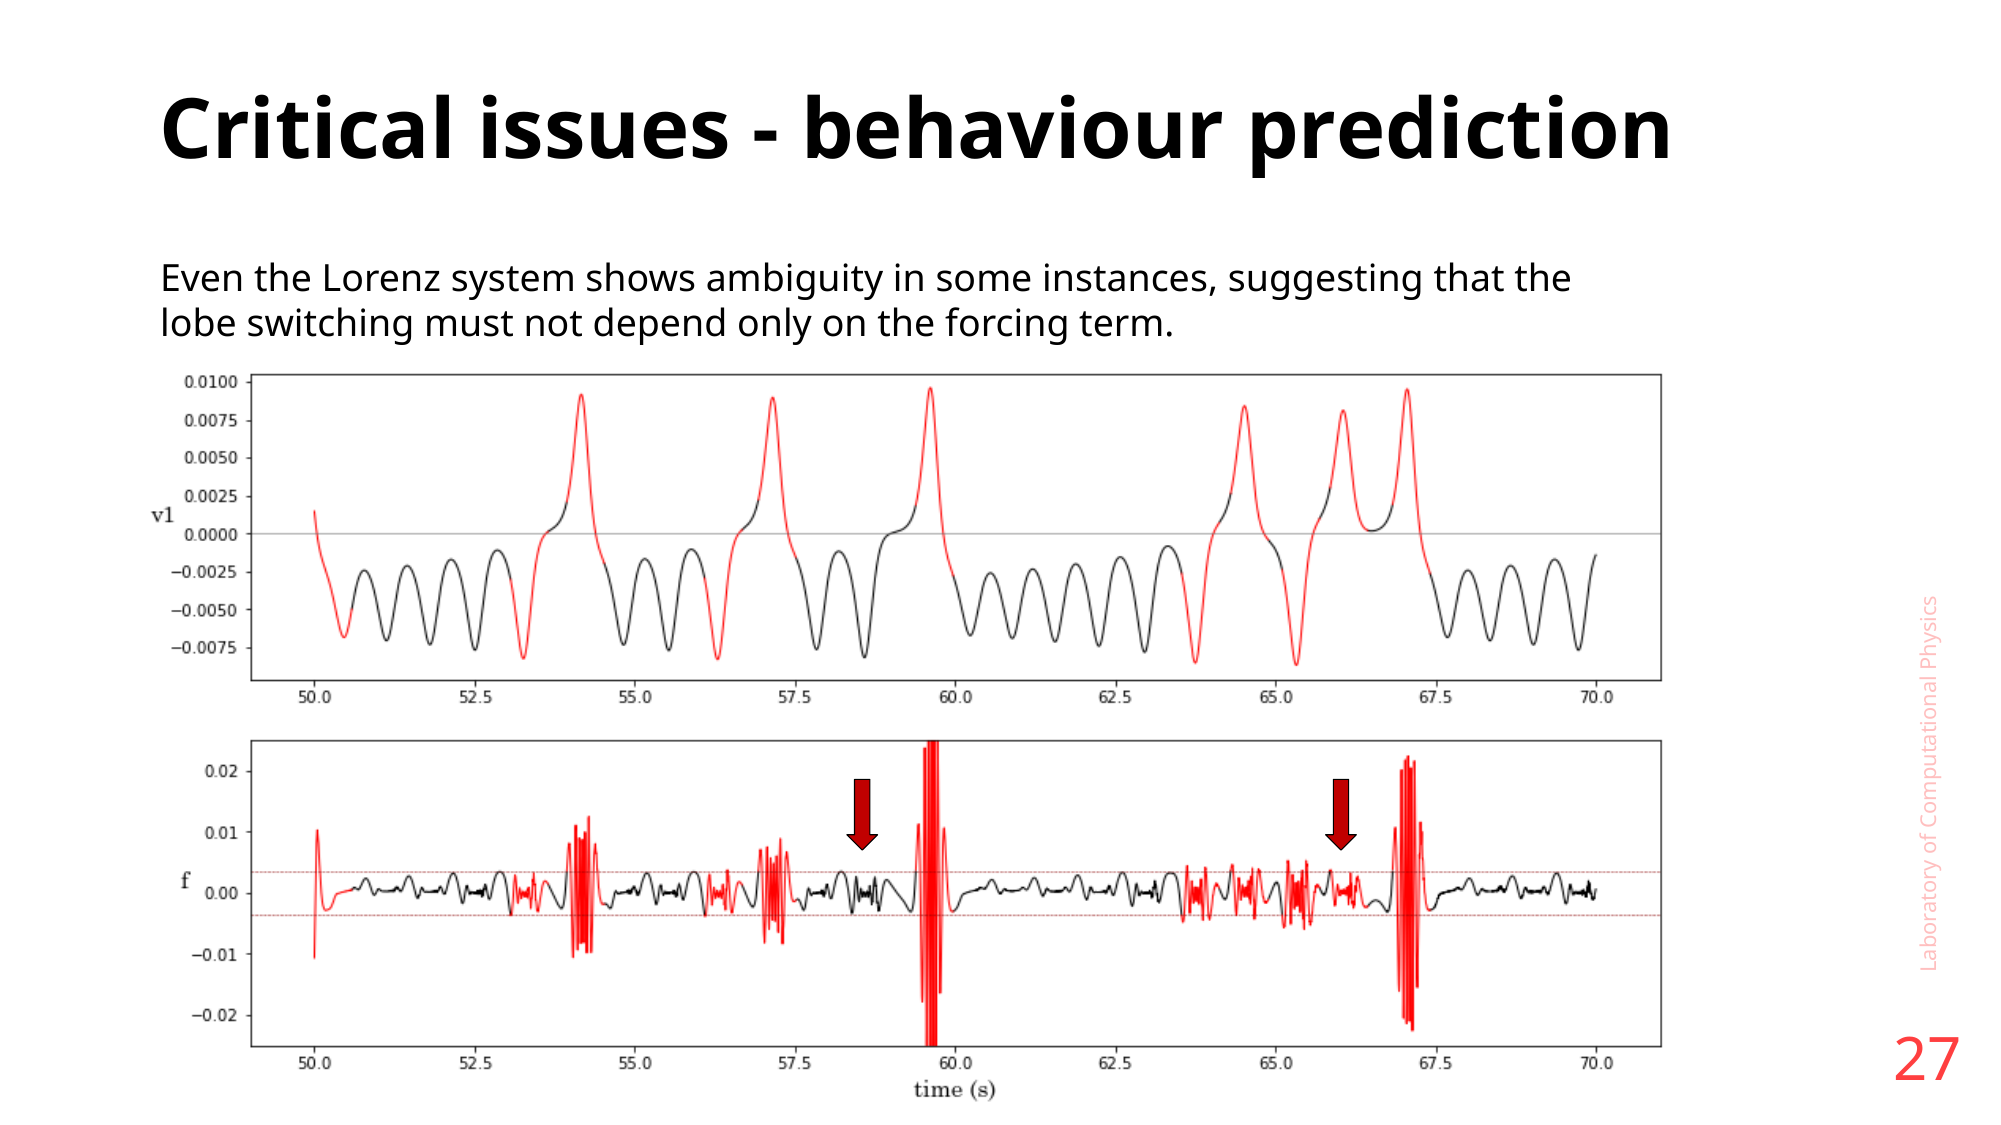

# Critical issues - behaviour prediction
Even the Lorenz system shows ambiguity in some instances, suggesting that the lobe switching must not depend only on the forcing term.
Laboratory of Computational Physics